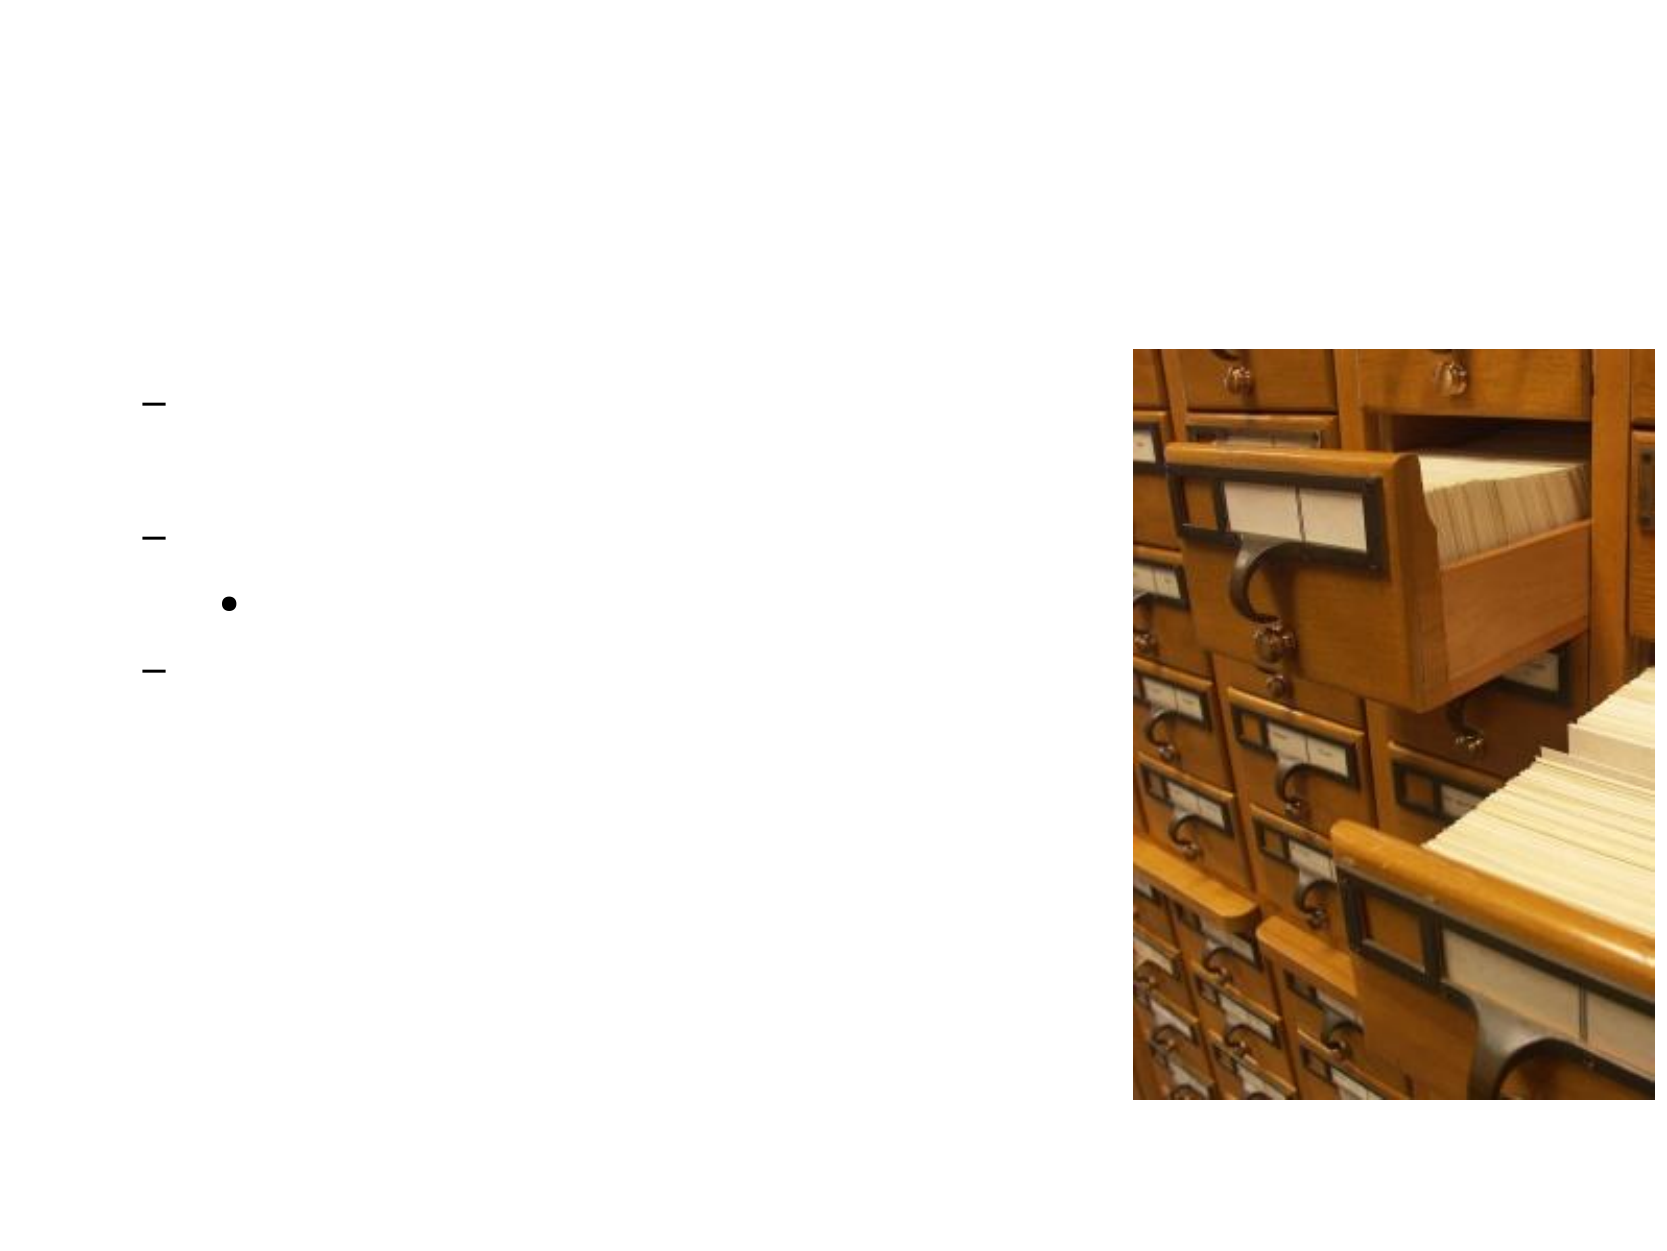

# Alguns comandos básicos
cd
Muda o diretório (cd vem de change
working directory).
Modo de uso:
cd <caminho do diretório>
Para saber o diretório atual, use o
comando pwd